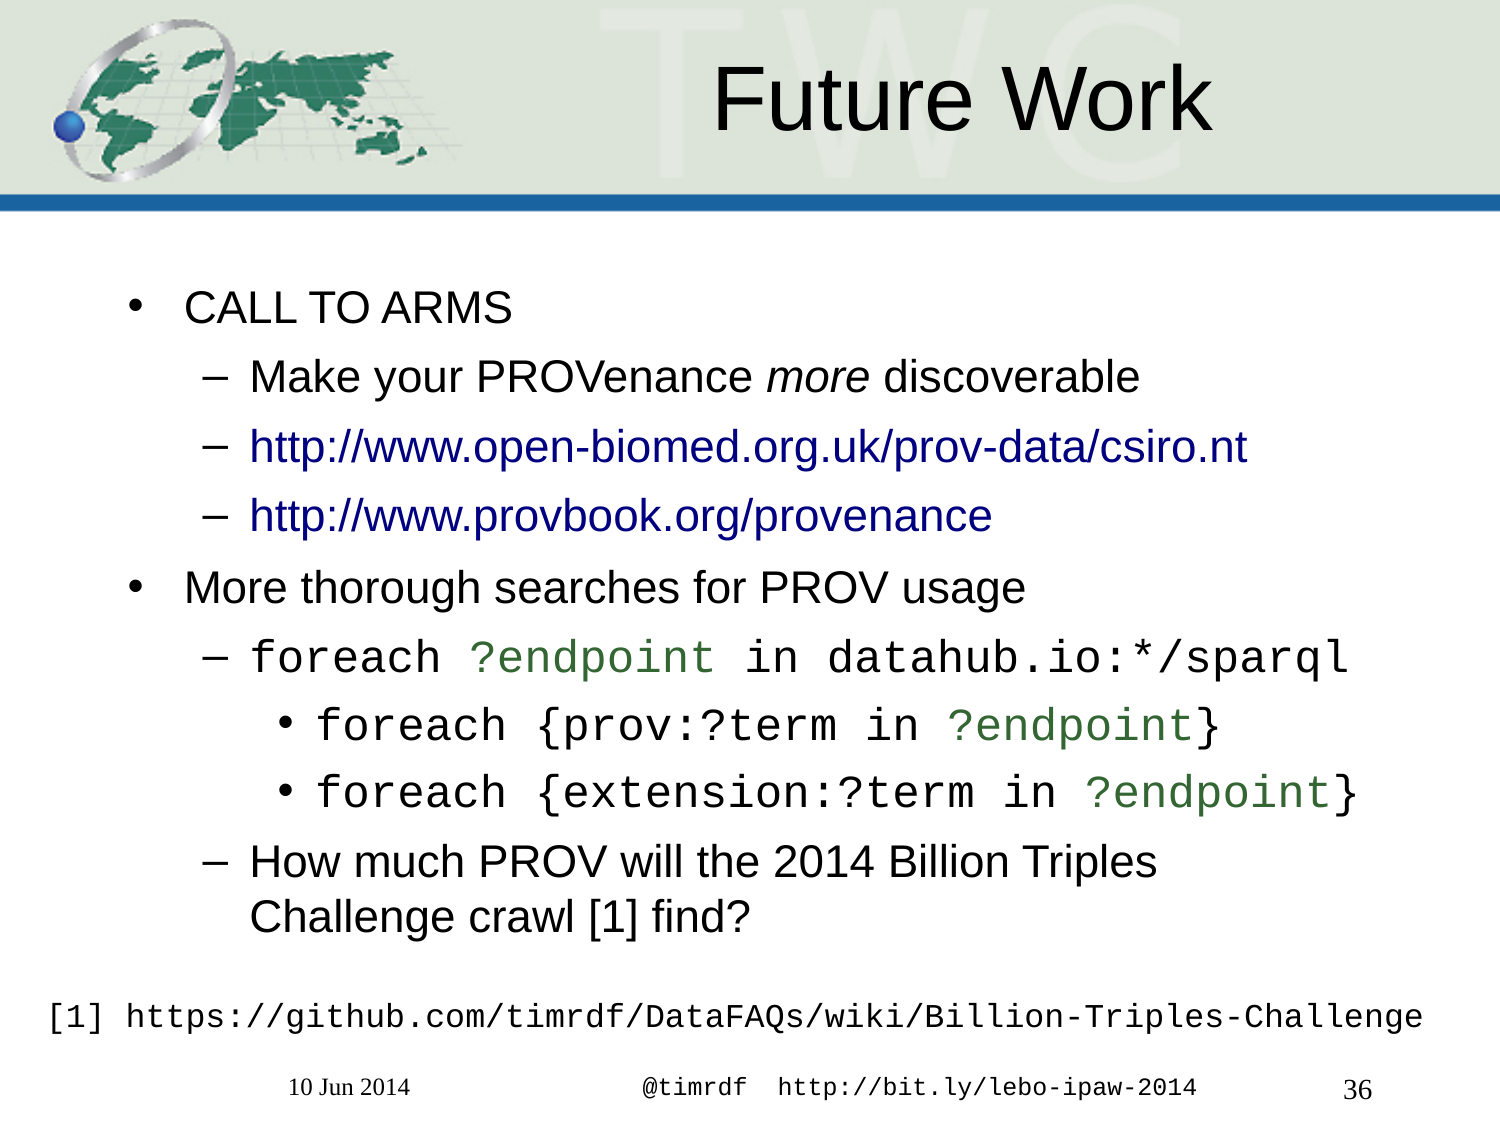

# Future Work
CALL TO ARMS
Make your PROVenance more discoverable
http://www.open-biomed.org.uk/prov-data/csiro.nt
http://www.provbook.org/provenance
More thorough searches for PROV usage
foreach ?endpoint in datahub.io:*/sparql
foreach {prov:?term in ?endpoint}
foreach {extension:?term in ?endpoint}
How much PROV will the 2014 Billion Triples Challenge crawl [1] find?
[1] https://github.com/timrdf/DataFAQs/wiki/Billion-Triples-Challenge
10 Jun 2014
@timrdf http://bit.ly/lebo-ipaw-2014
36